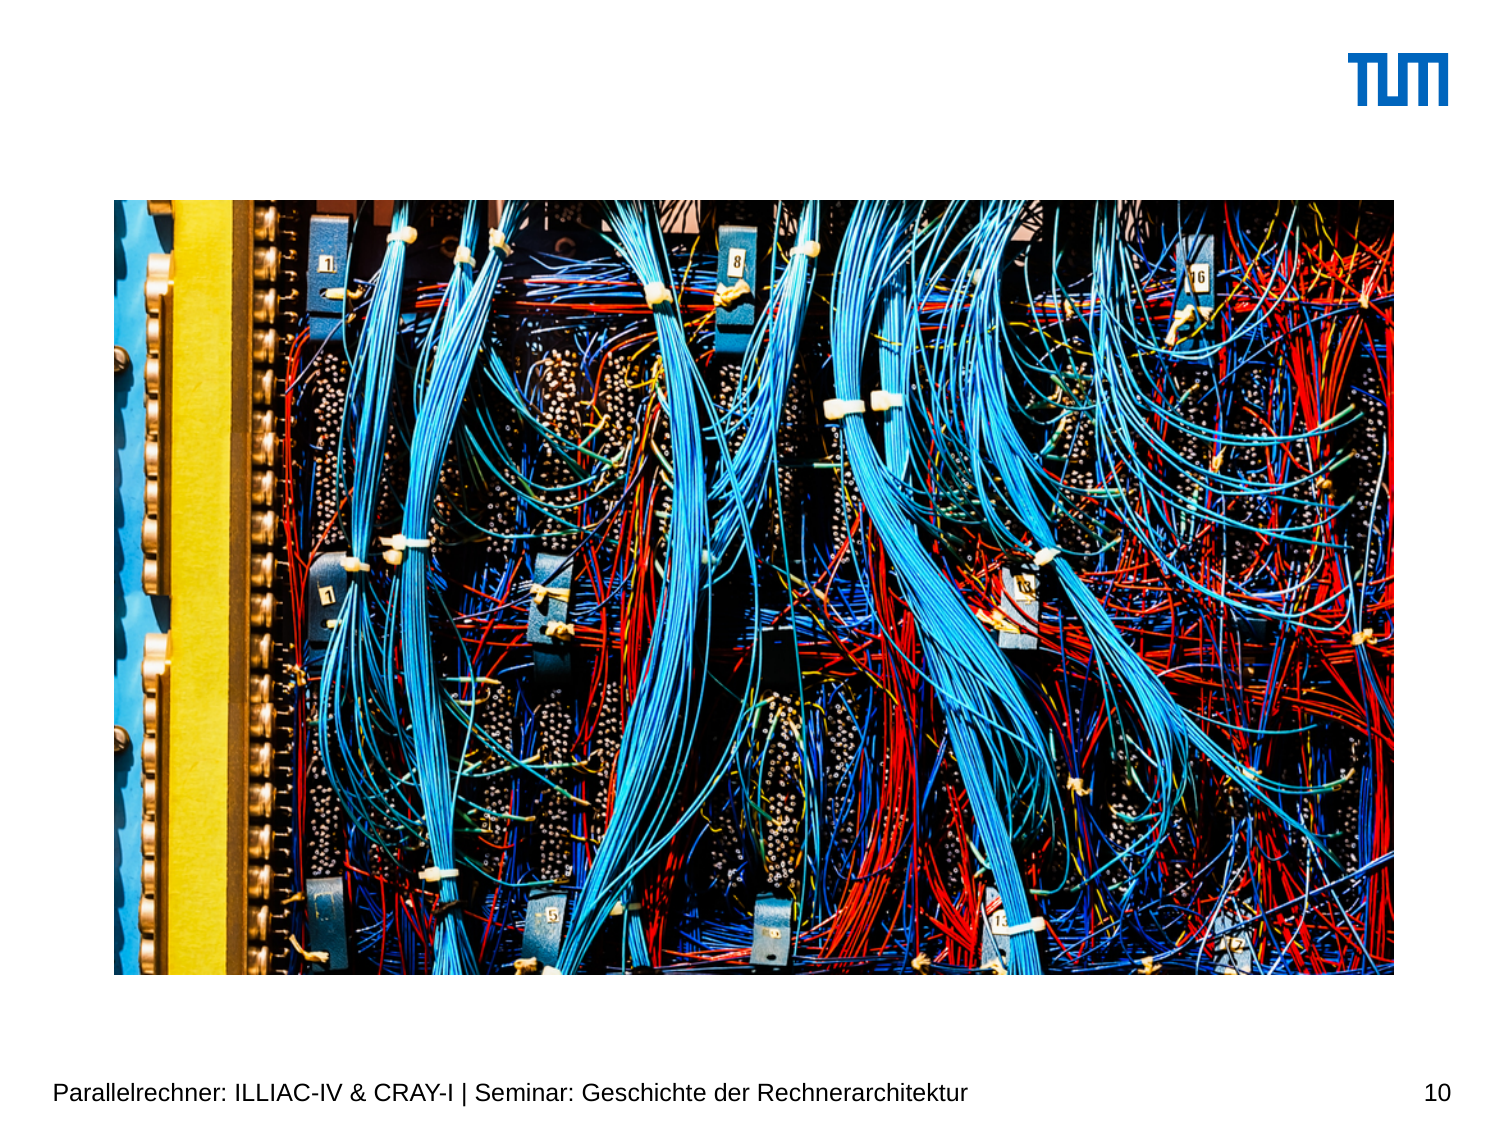

Parallelrechner: ILLIAC-IV & CRAY-I | Seminar: Geschichte der Rechnerarchitektur
10